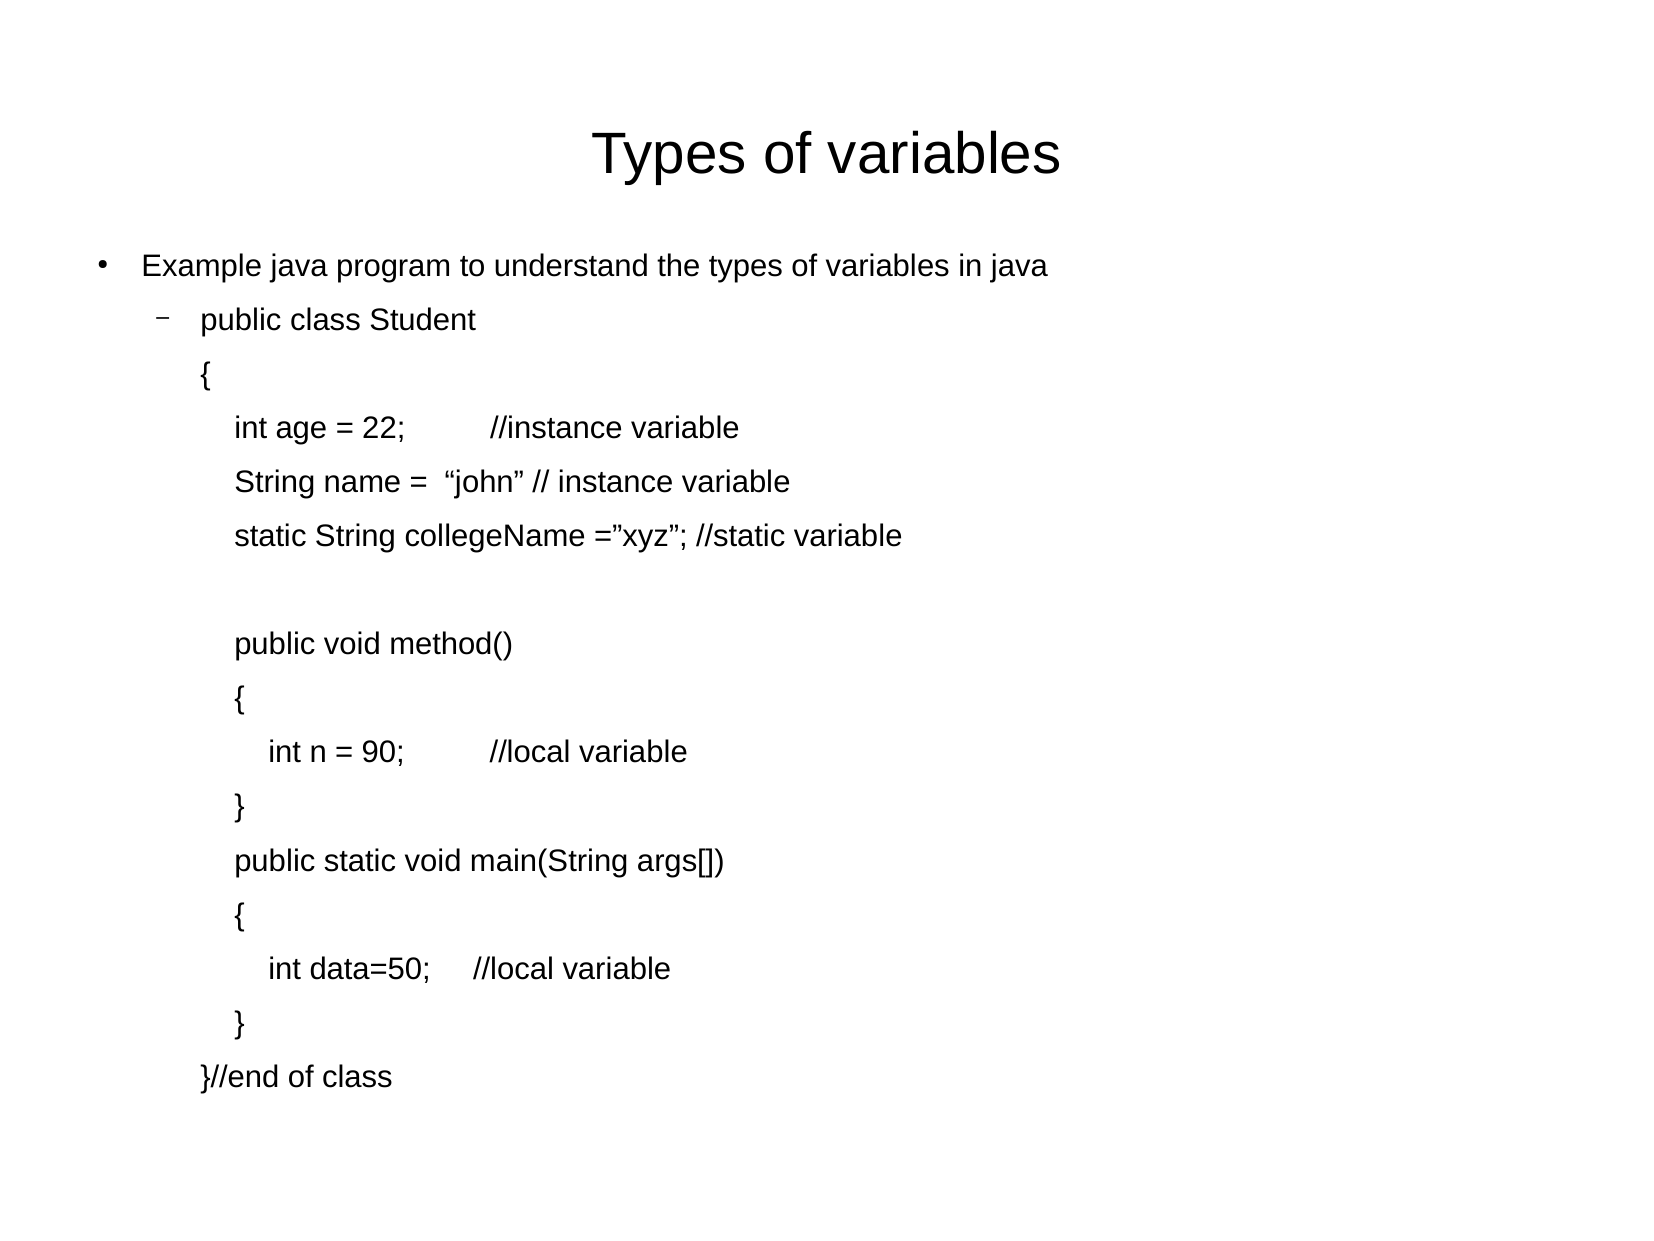

# Types of variables
Example java program to understand the types of variables in java
public class Student
{
 int age = 22; //instance variable
 String name = “john” // instance variable
 static String collegeName =”xyz”; //static variable
 public void method()
 {
 int n = 90; //local variable
 }
 public static void main(String args[])
 {
 int data=50; //local variable
 }
}//end of class